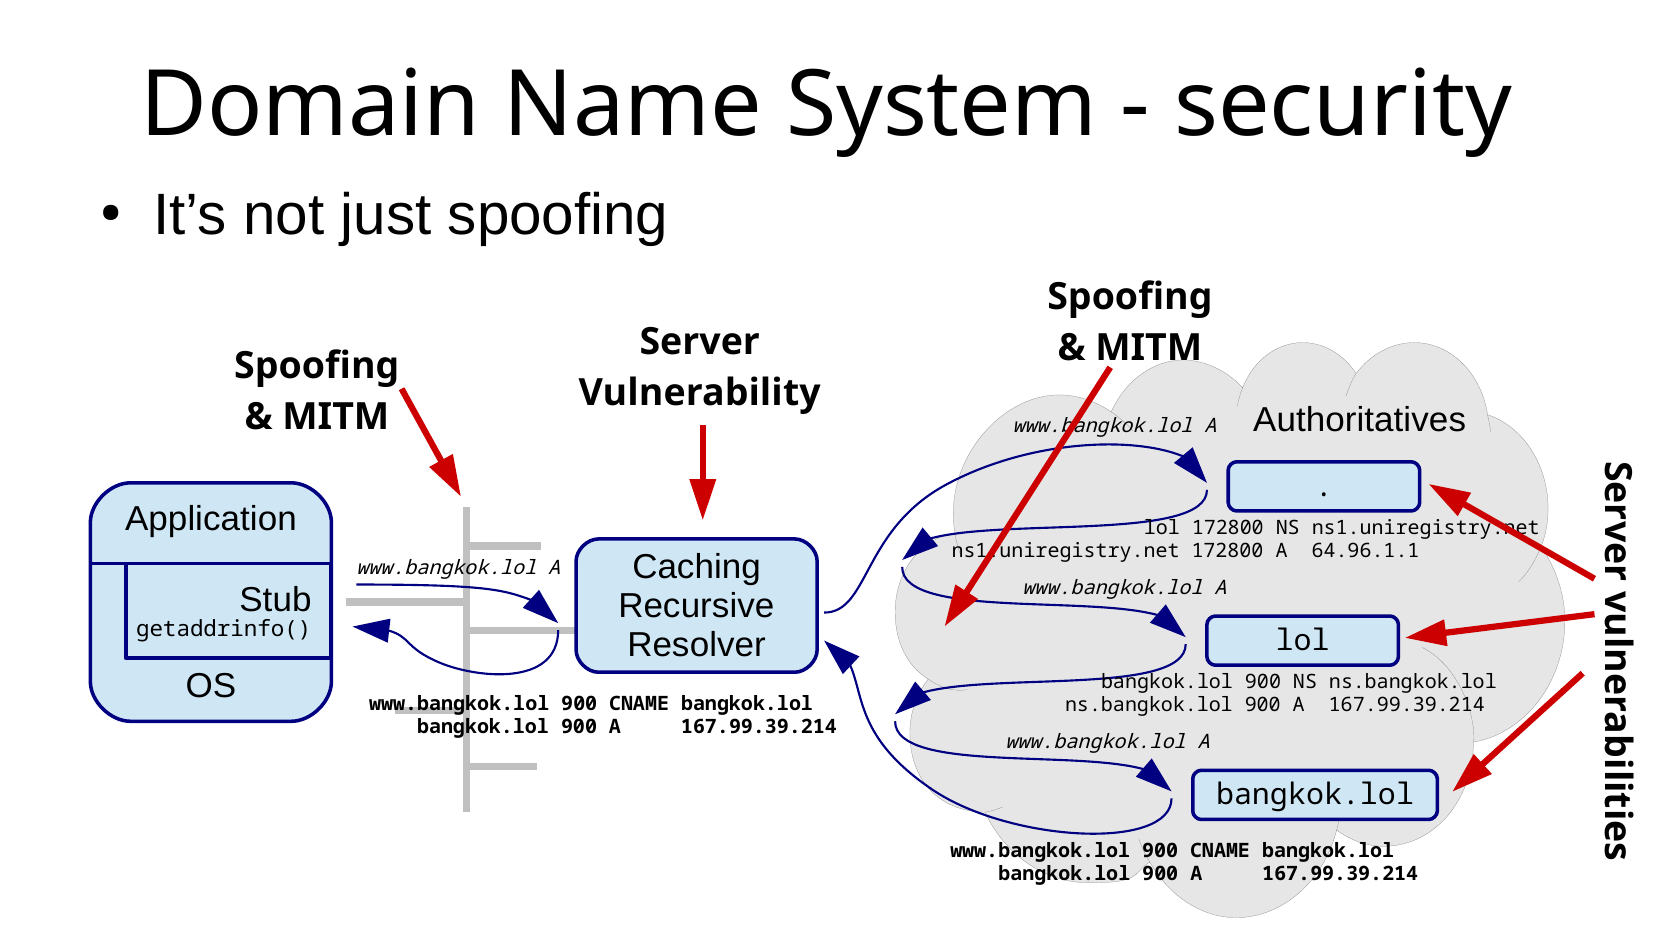

# Domain Name System - security
It’s not just spoofing
Spoofing& MITM
Server
Vulnerability
Spoofing & MITM
Server vulnerabilities